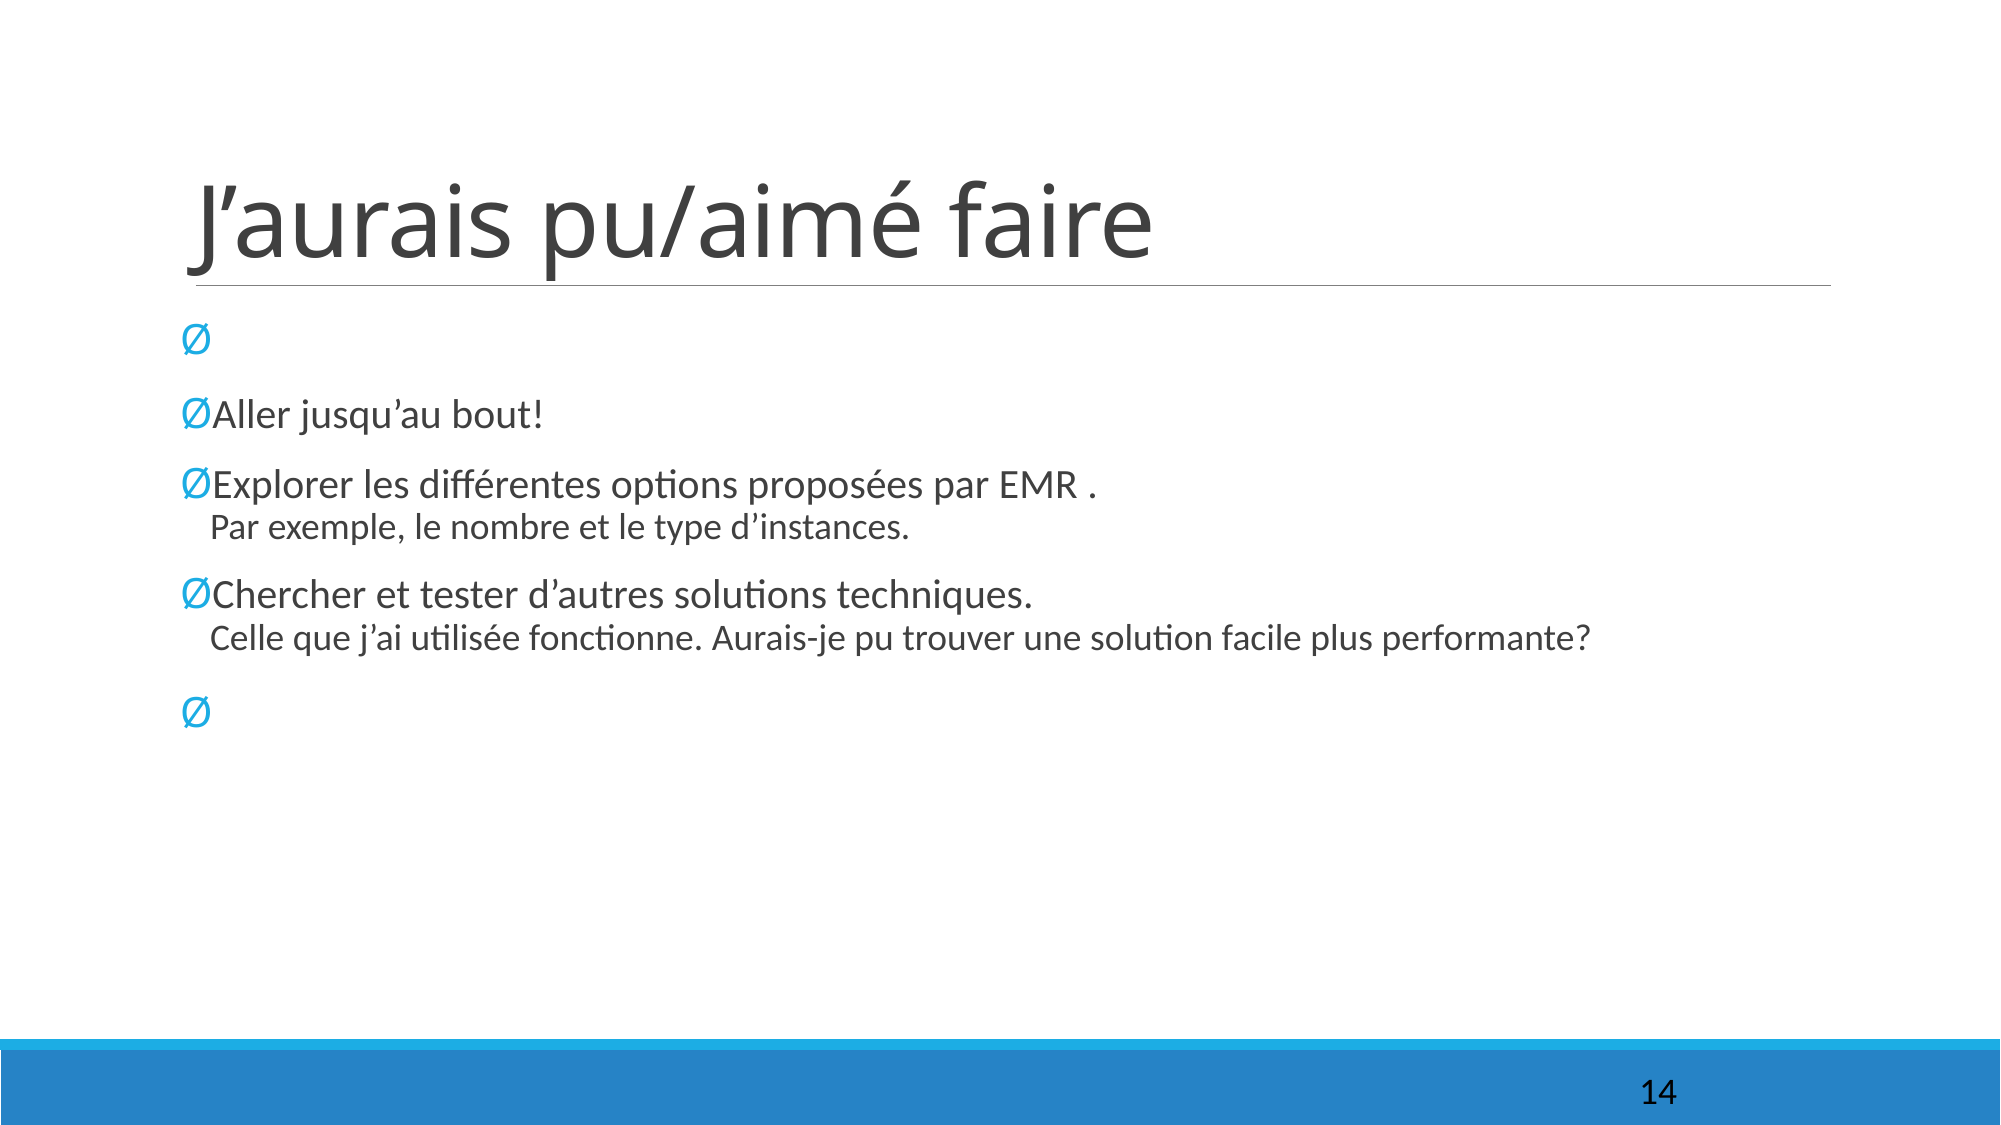

# J’aurais pu/aimé faire
Aller jusqu’au bout!
Explorer les différentes options proposées par EMR .
Par exemple, le nombre et le type d’instances.
Chercher et tester d’autres solutions techniques.
Celle que j’ai utilisée fonctionne. Aurais-je pu trouver une solution facile plus performante?